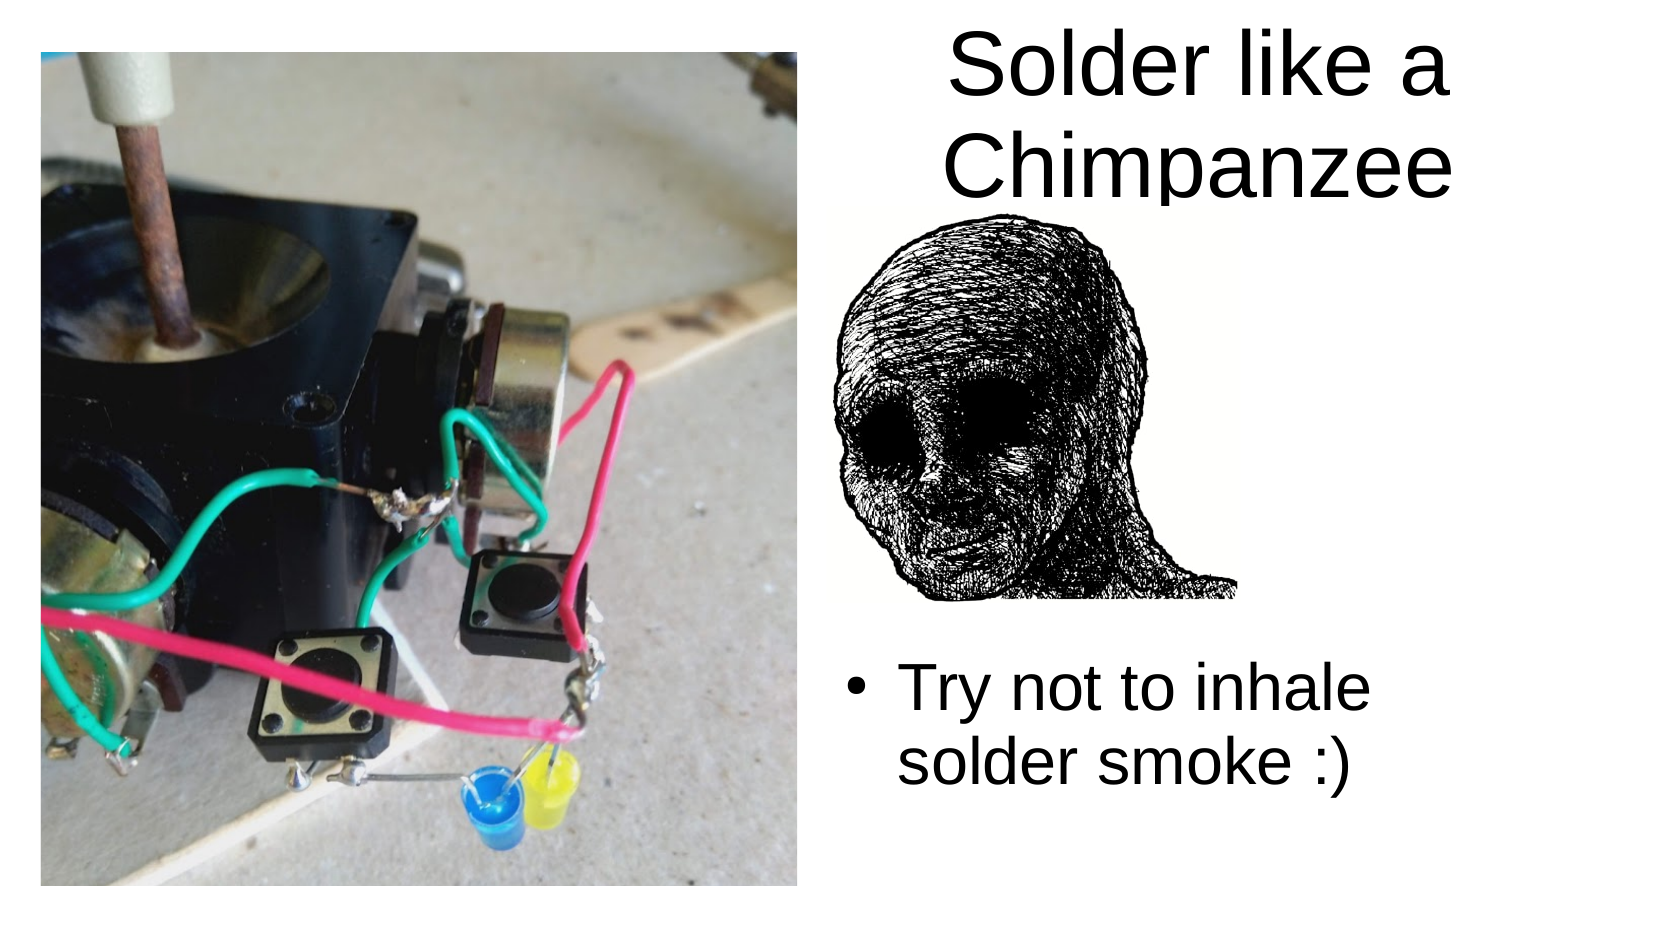

# Solder like a Chimpanzee
Try not to inhale solder smoke :)